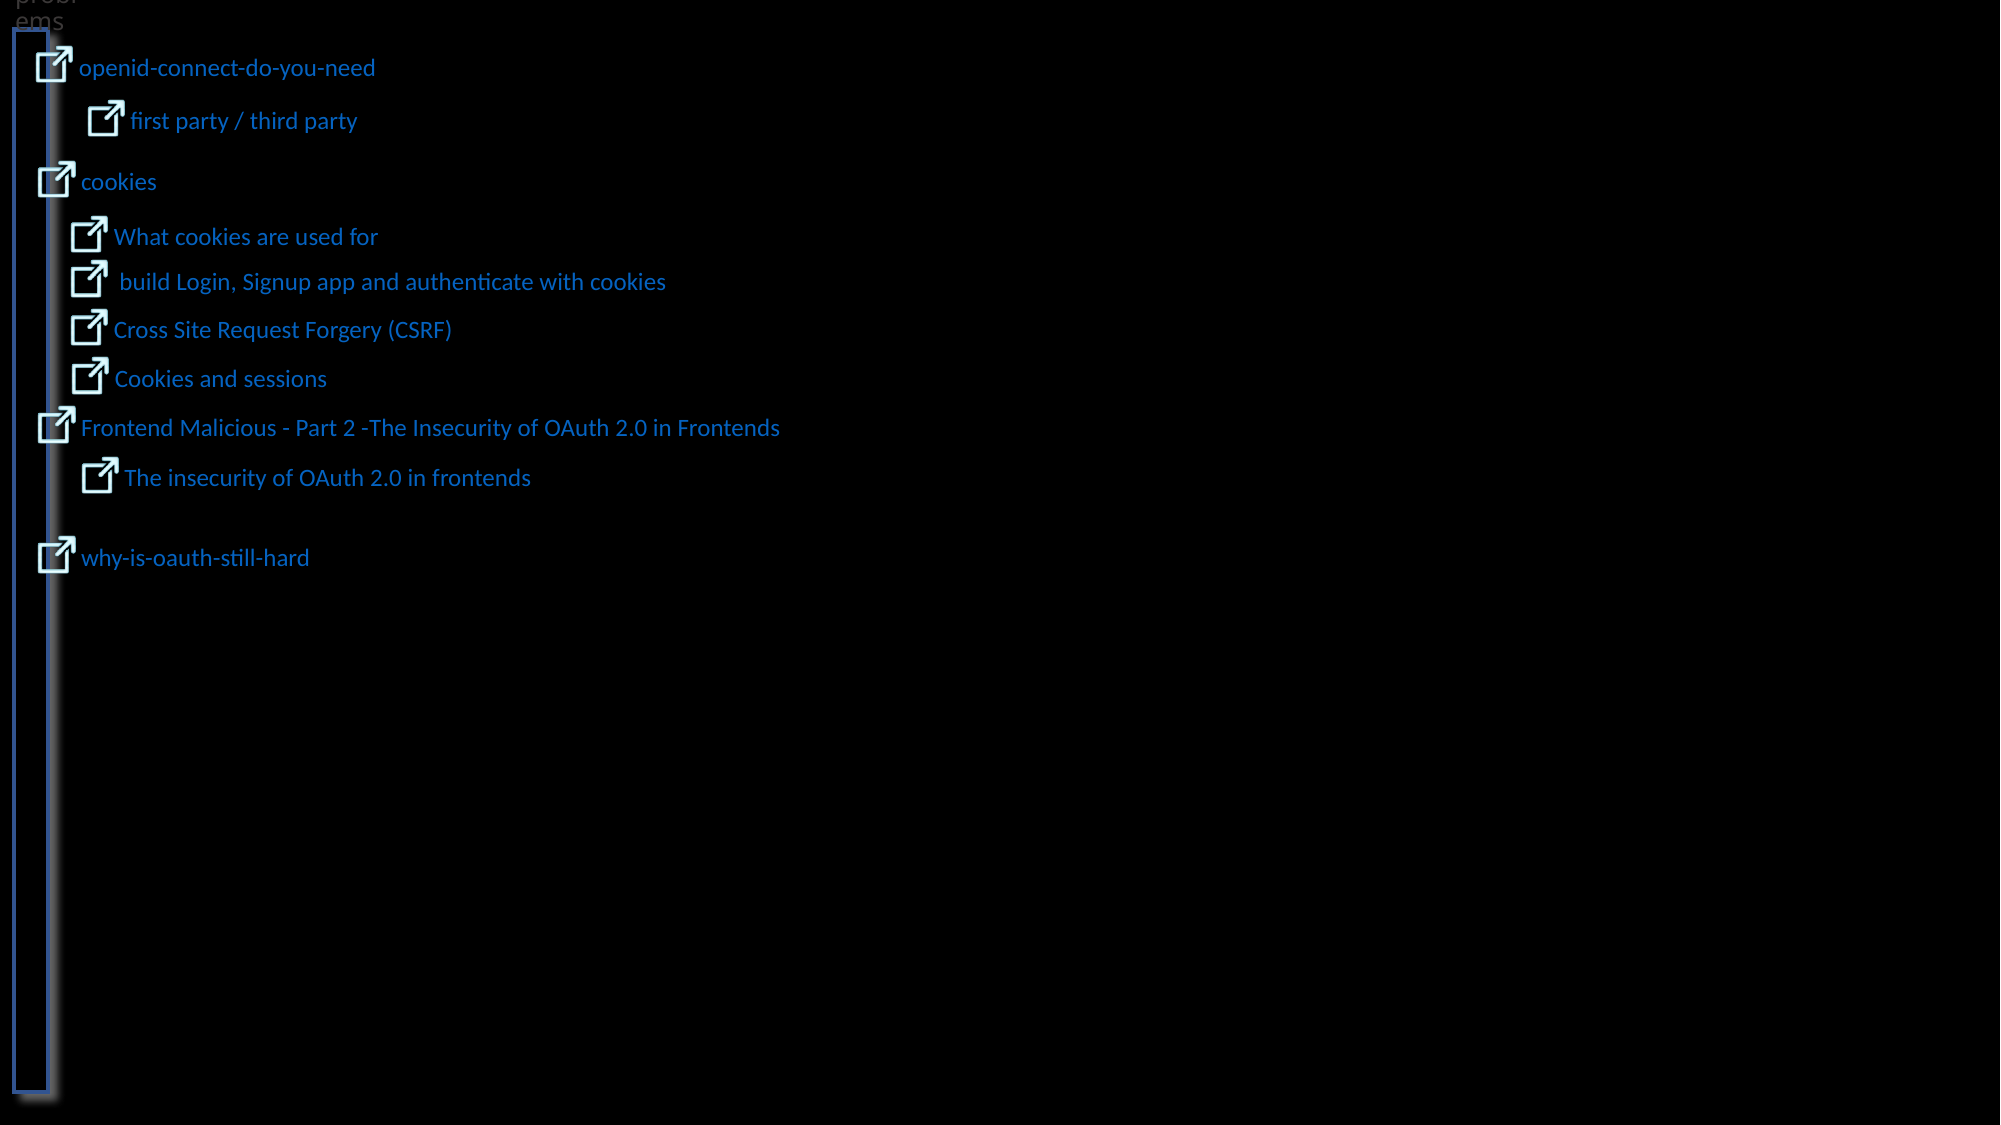

# 3. problems
openid-connect-do-you-need
first party / third party
cookies
What cookies are used for
 build Login, Signup app and authenticate with cookies
Cross Site Request Forgery (CSRF)
Cookies and sessions
Frontend Malicious - Part 2 -The Insecurity of OAuth 2.0 in Frontends
The insecurity of OAuth 2.0 in frontends
why-is-oauth-still-hard